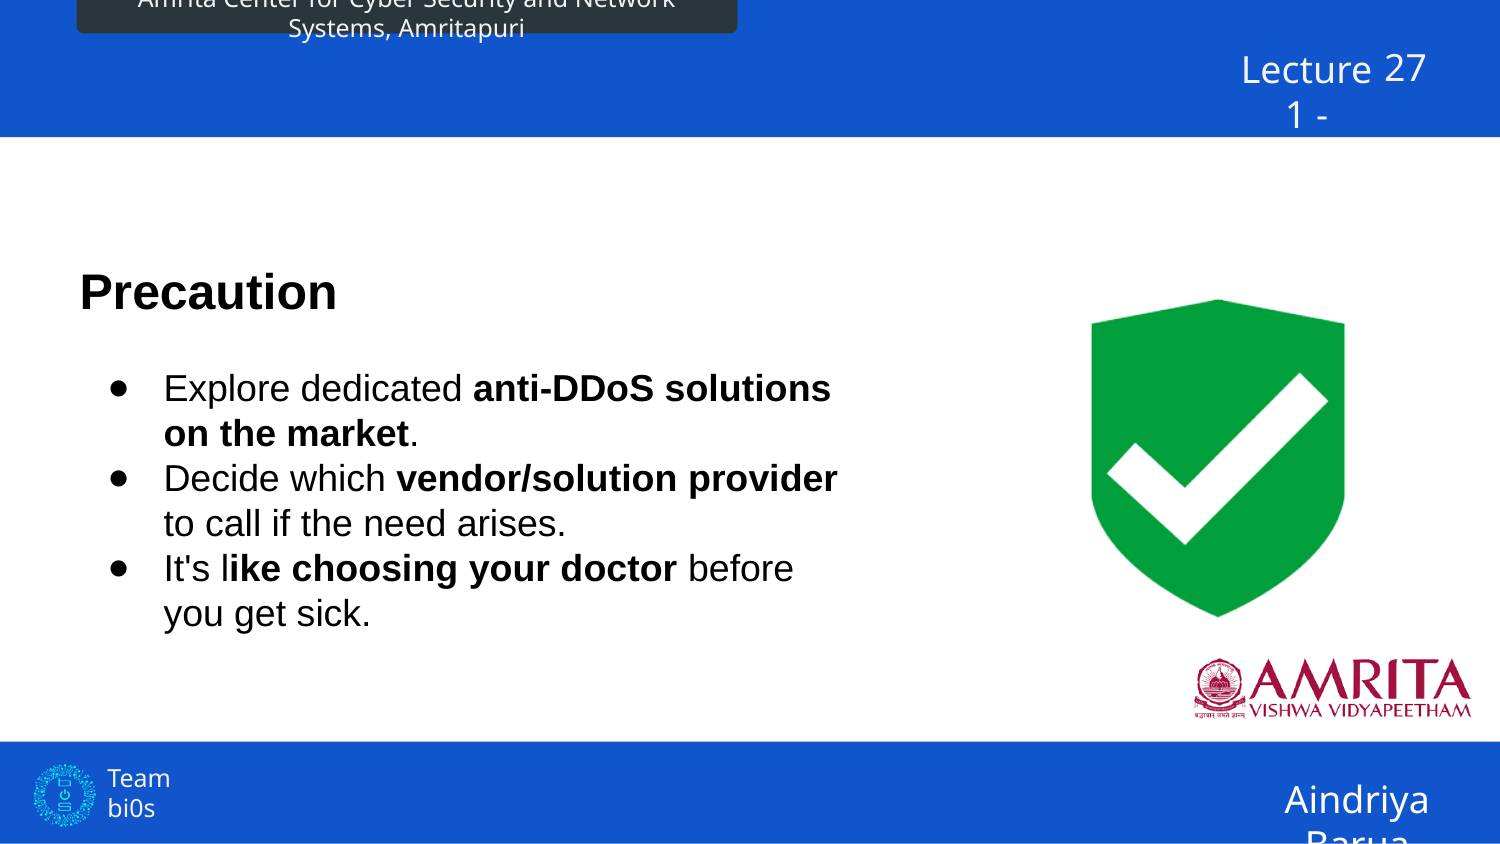

Precaution
# Explore dedicated anti-DDoS solutions on the market.
Decide which vendor/solution provider to call if the need arises.
It's like choosing your doctor before you get sick.